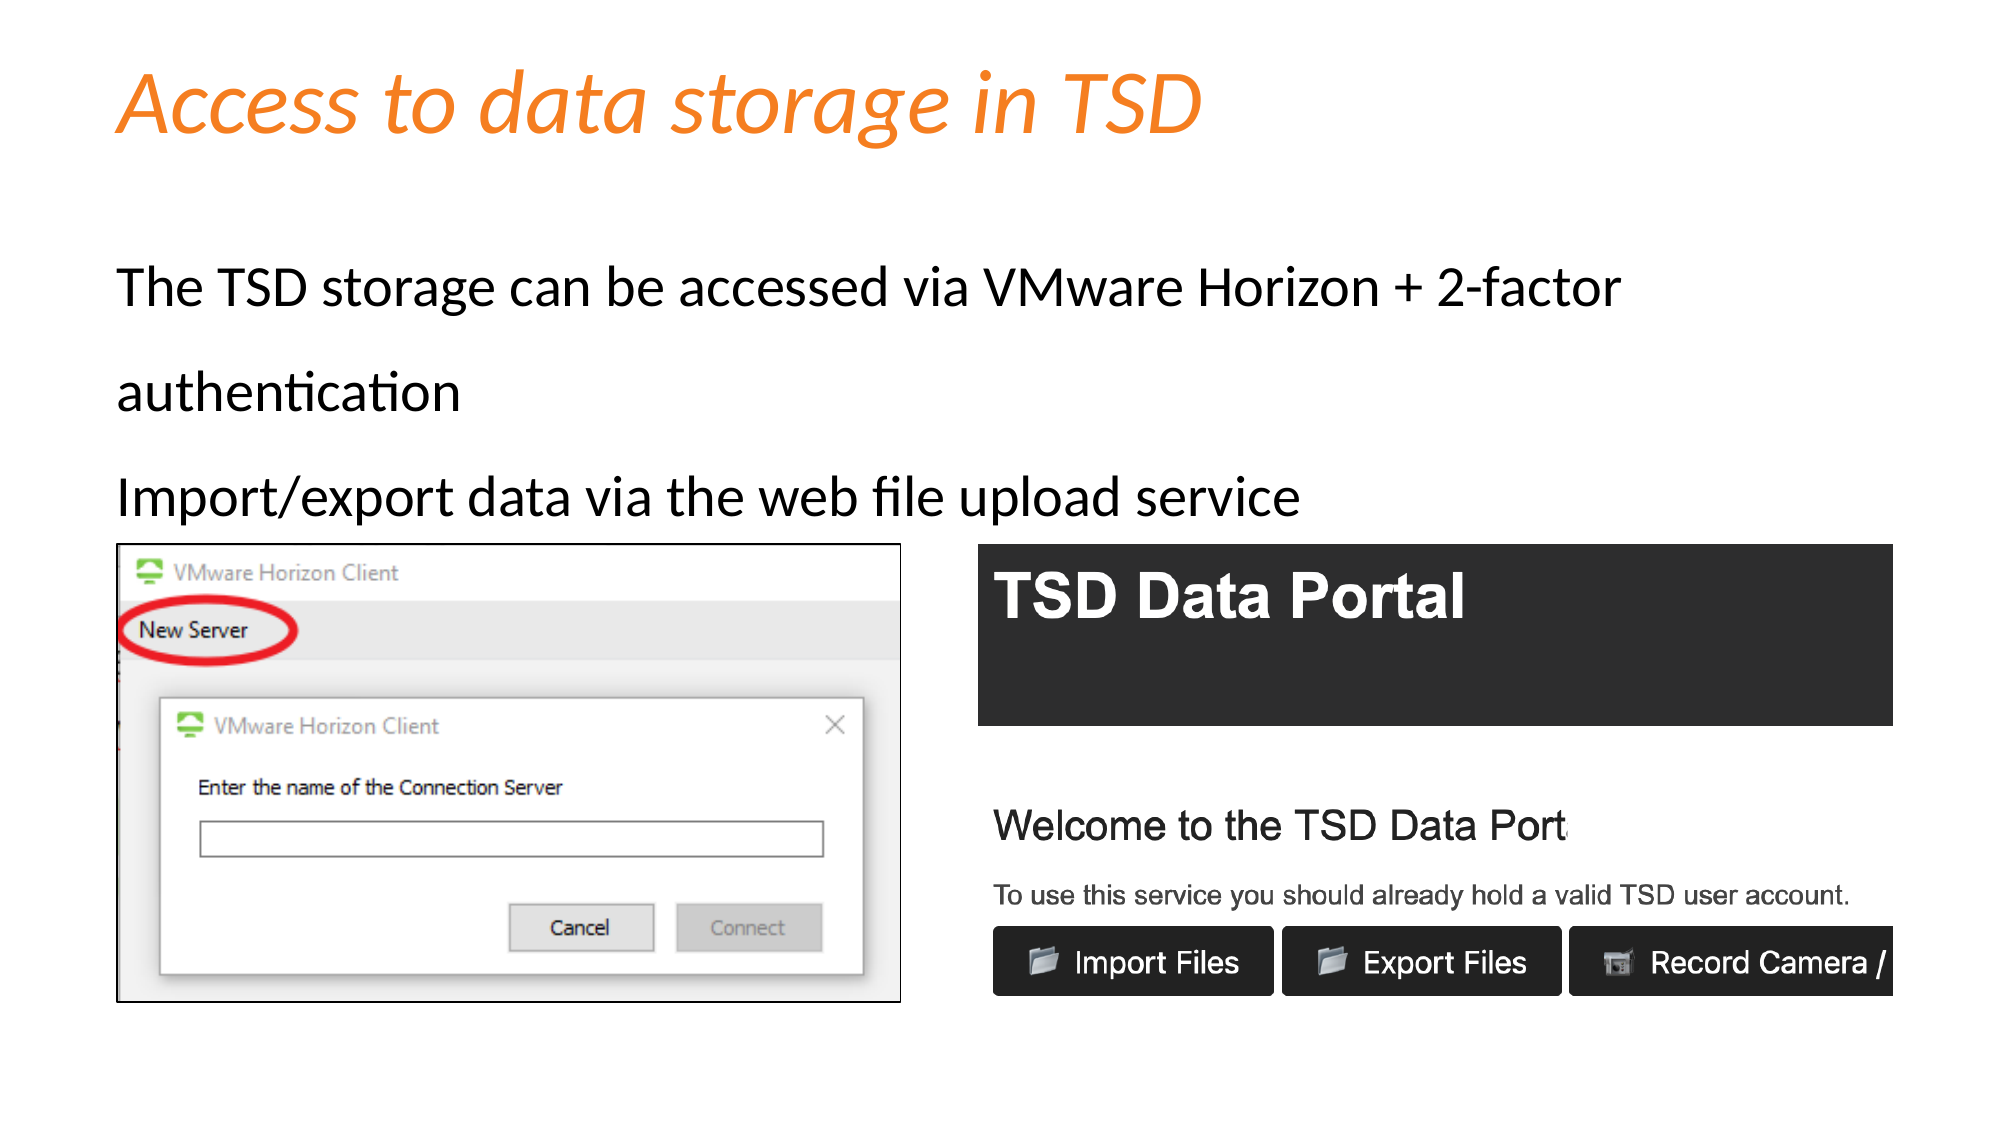

# Access to data storage in TSD
The TSD storage can be accessed via VMware Horizon + 2-factor authentication
Import/export data via the web file upload service